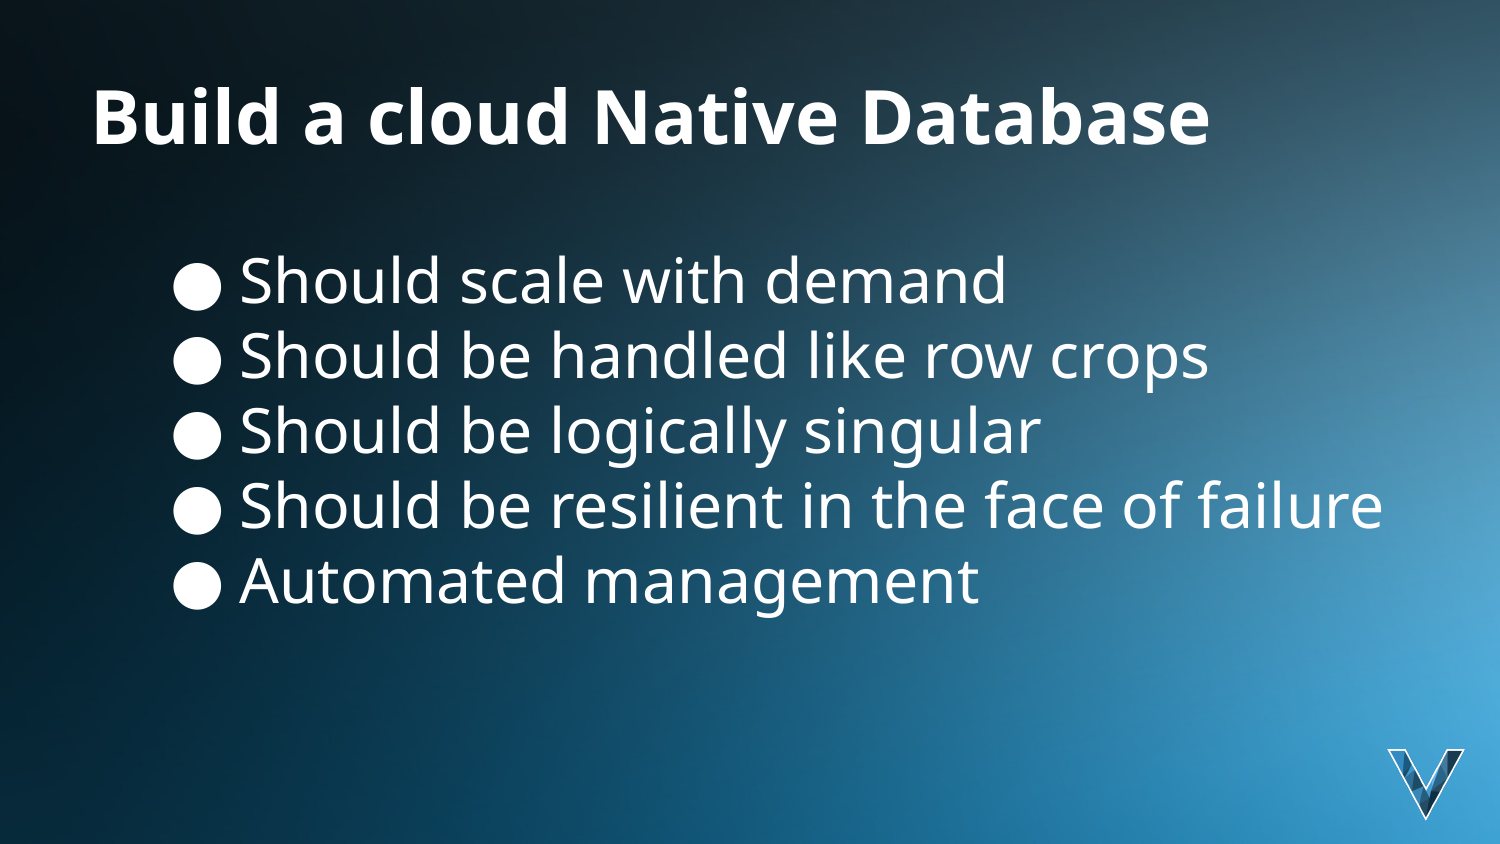

# Build a cloud Native Database
Should scale with demand
Should be handled like row crops
Should be logically singular
Should be resilient in the face of failure
Automated management